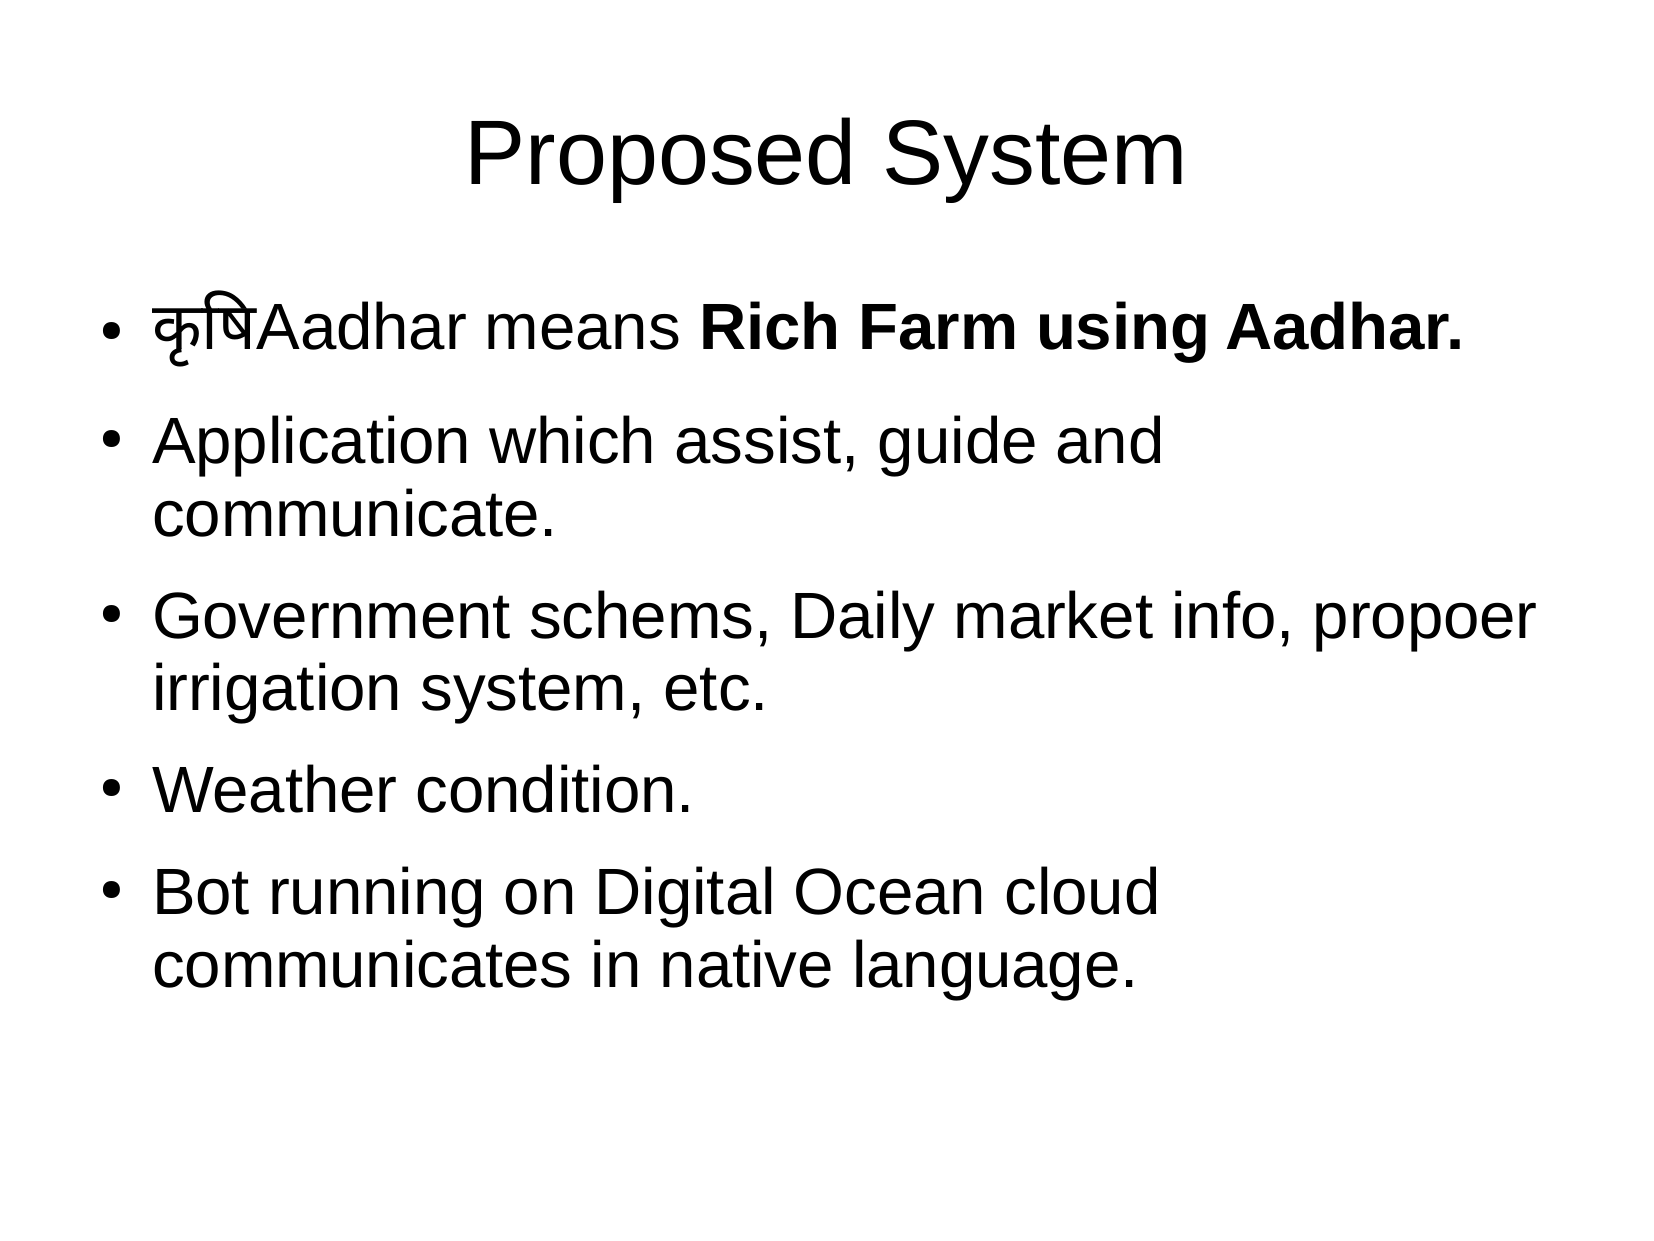

# Proposed System
कृषिAadhar means Rich Farm using Aadhar.
Application which assist, guide and communicate.
Government schems, Daily market info, propoer irrigation system, etc.
Weather condition.
Bot running on Digital Ocean cloud communicates in native language.